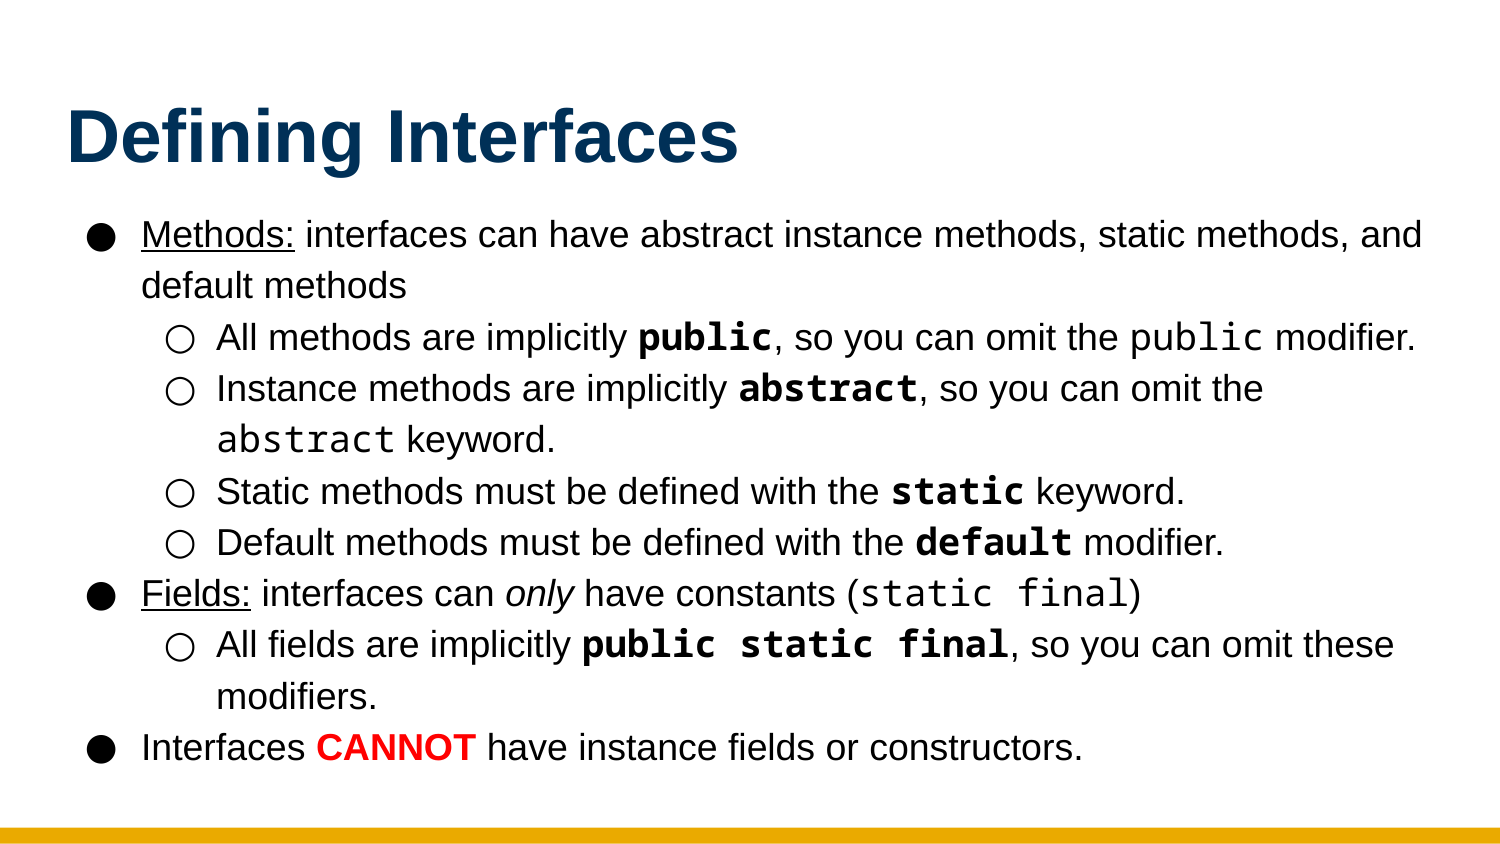

# Defining Interfaces
Methods: interfaces can have abstract instance methods, static methods, and default methods
All methods are implicitly public, so you can omit the public modifier.
Instance methods are implicitly abstract, so you can omit the abstract keyword.
Static methods must be defined with the static keyword.
Default methods must be defined with the default modifier.
Fields: interfaces can only have constants (static final)
All fields are implicitly public static final, so you can omit these modifiers.
Interfaces CANNOT have instance fields or constructors.